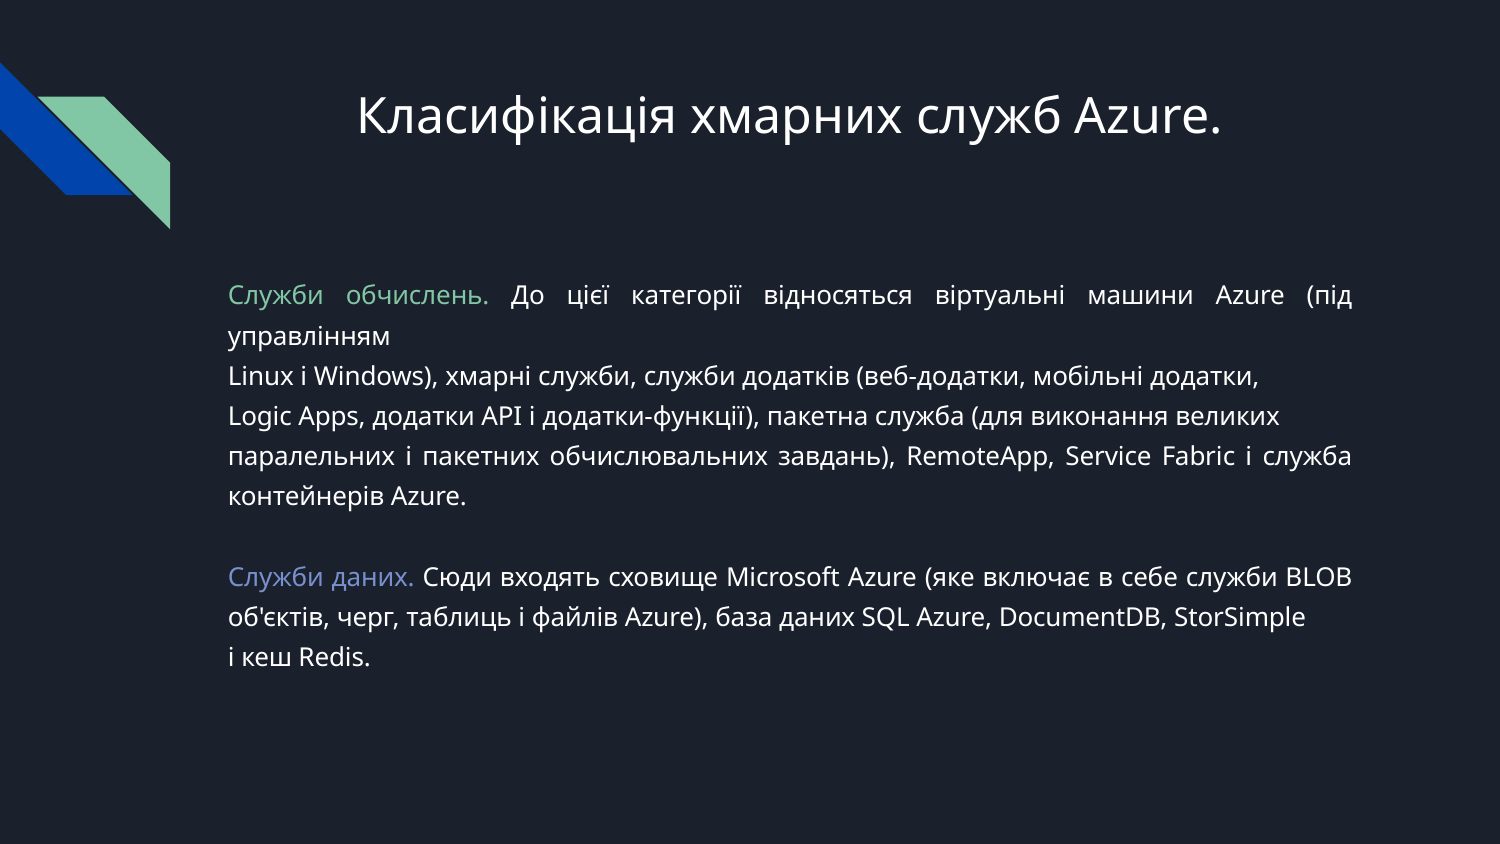

# Класифікація хмарних служб Azure.
Служби обчислень. До цієї категорії відносяться віртуальні машини Azure (під управлінням
Linux і Windows), хмарні служби, служби додатків (веб-додатки, мобільні додатки,
Logic Apps, додатки API і додатки-функції), пакетна служба (для виконання великих
паралельних і пакетних обчислювальних завдань), RemoteApp, Service Fabric і служба контейнерів Azure.
Служби даних. Сюди входять сховище Microsoft Azure (яке включає в себе служби BLOB об'єктів, черг, таблиць і файлів Azure), база даних SQL Azure, DocumentDB, StorSimple
і кеш Redis.